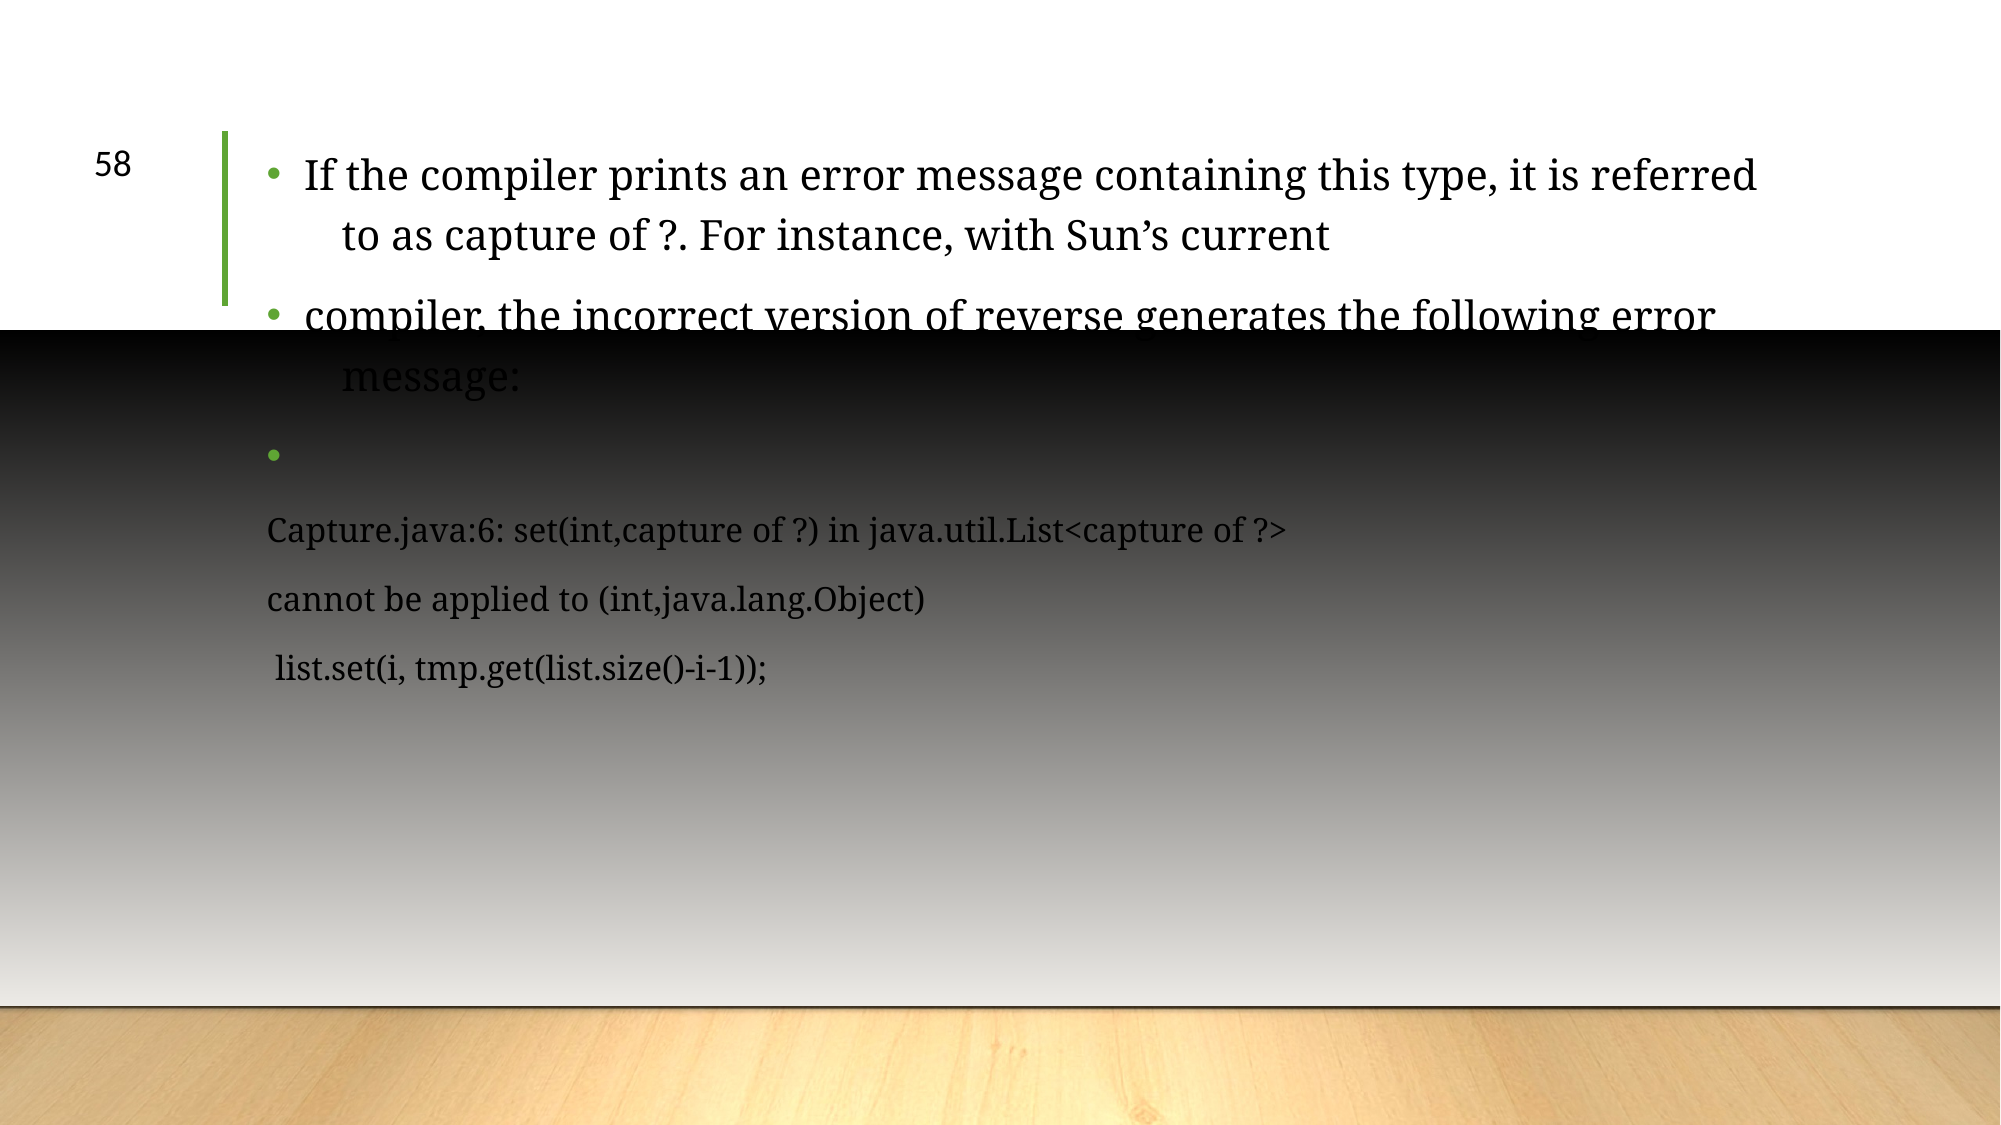

# If the compiler prints an error message containing this type, it is referred to as capture of ?. For instance, with Sun’s current
compiler, the incorrect version of reverse generates the following error message:
Capture.java:6: set(int,capture of ?) in java.util.List<capture of ?>
cannot be applied to (int,java.lang.Object)
 list.set(i, tmp.get(list.size()-i-1));